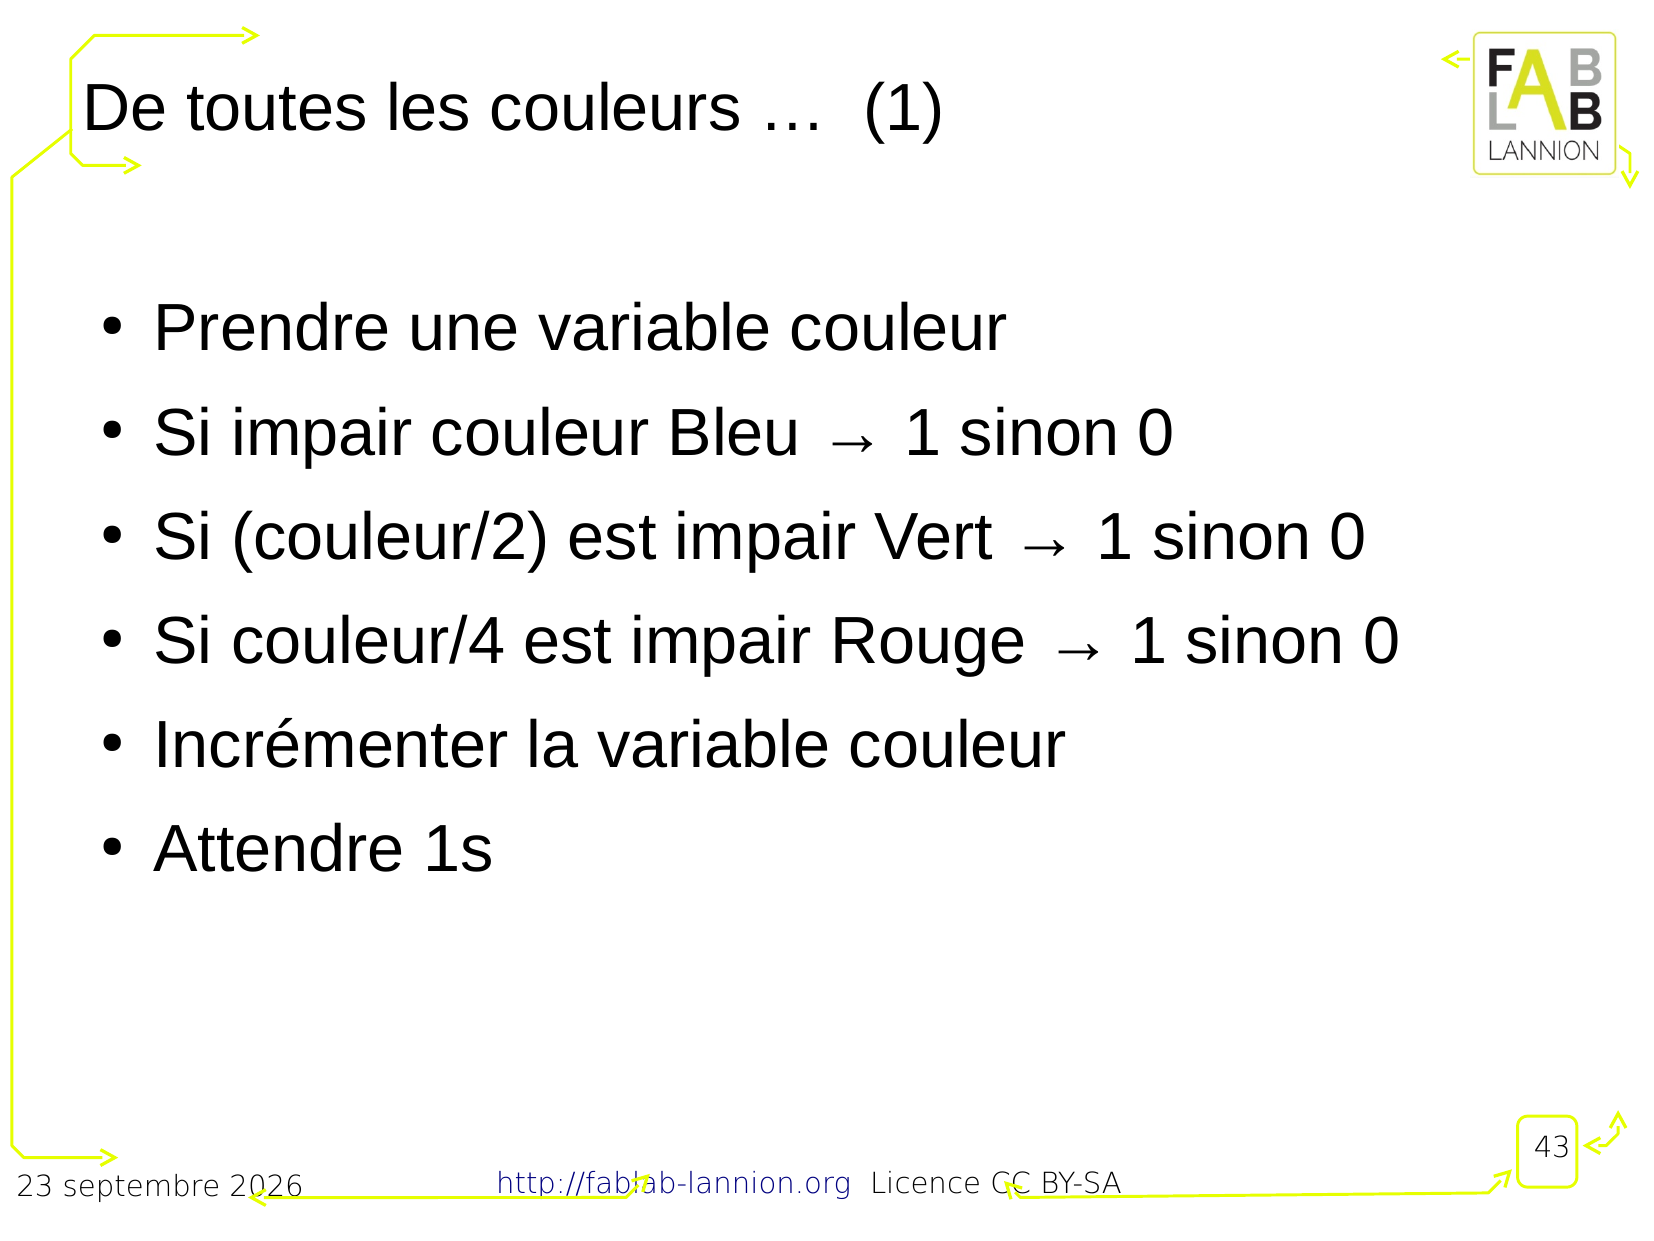

# De toutes les couleurs … (1)
Prendre une variable couleur
Si impair couleur Bleu → 1 sinon 0
Si (couleur/2) est impair Vert → 1 sinon 0
Si couleur/4 est impair Rouge → 1 sinon 0
Incrémenter la variable couleur
Attendre 1s
43